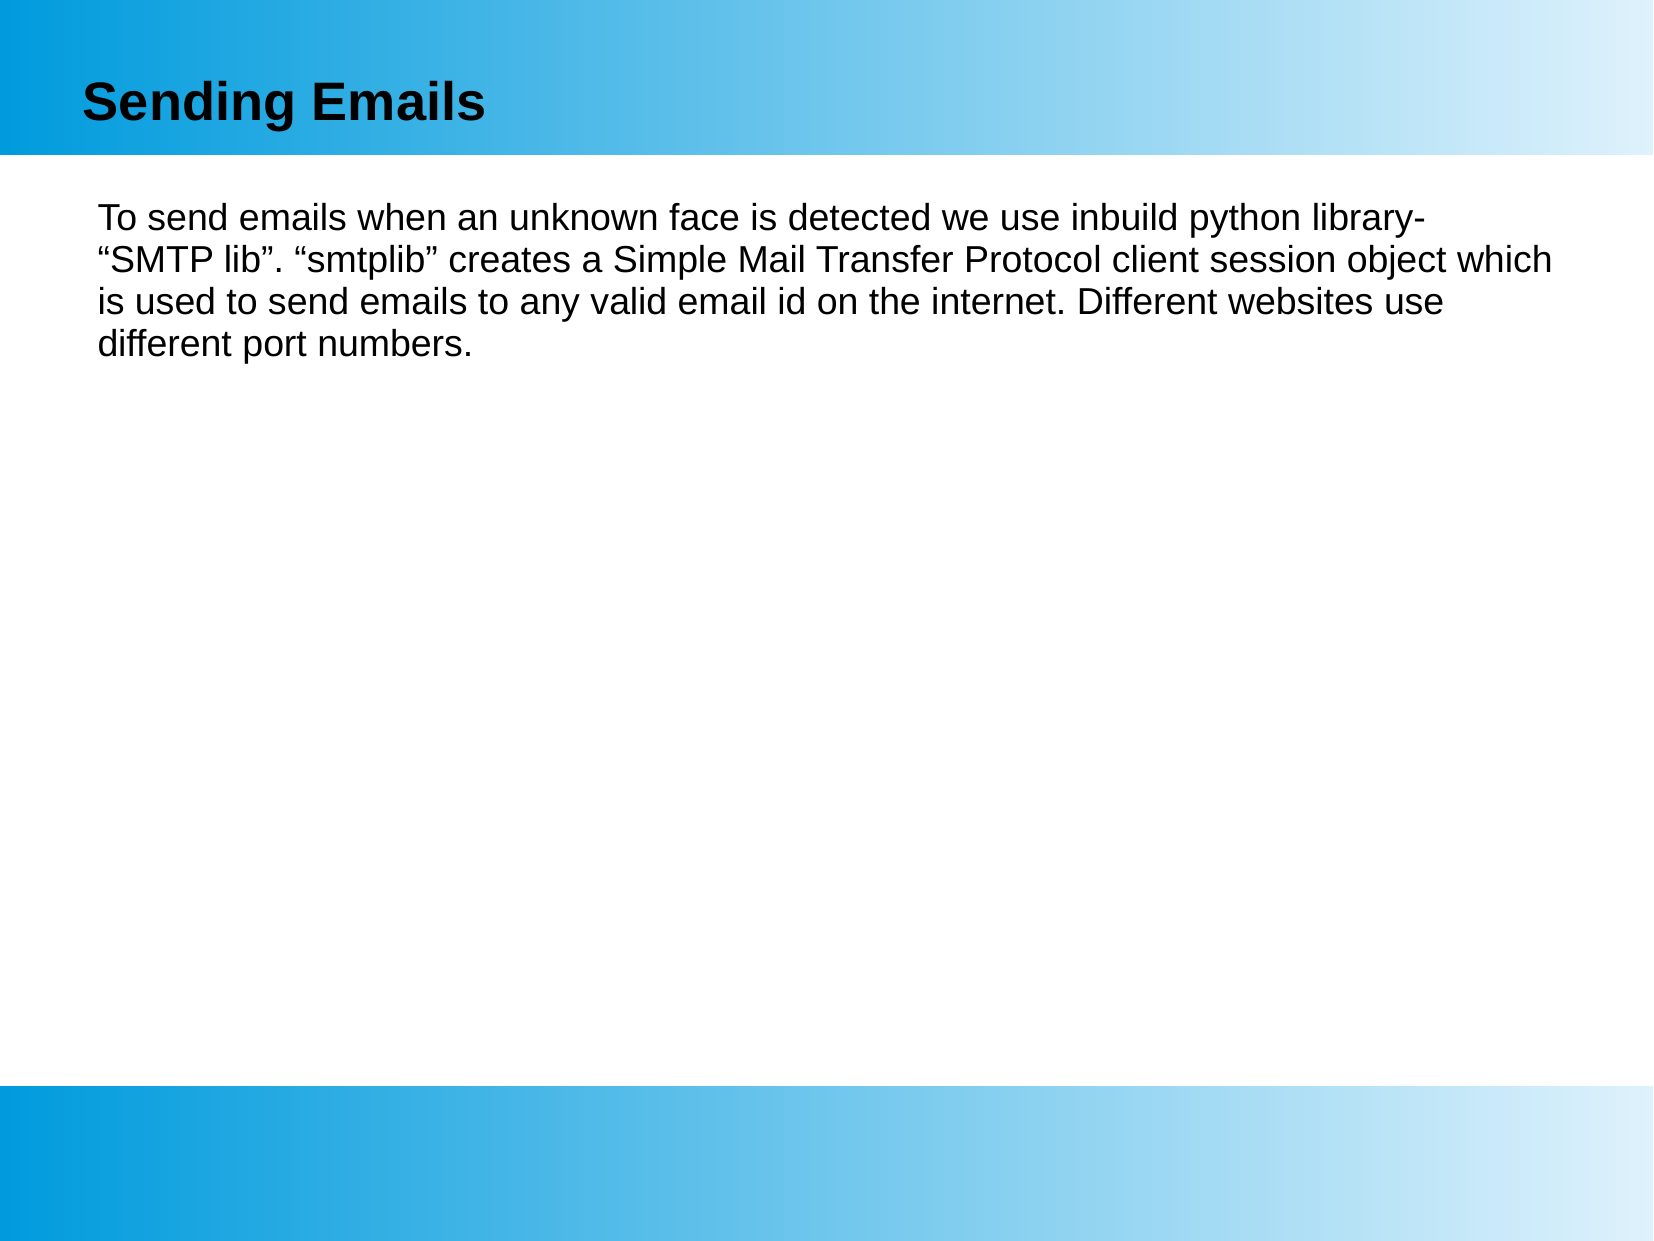

# Sending Emails
To send emails when an unknown face is detected we use inbuild python library-
“SMTP lib”. “smtplib” creates a Simple Mail Transfer Protocol client session object which is used to send emails to any valid email id on the internet. Different websites use different port numbers.